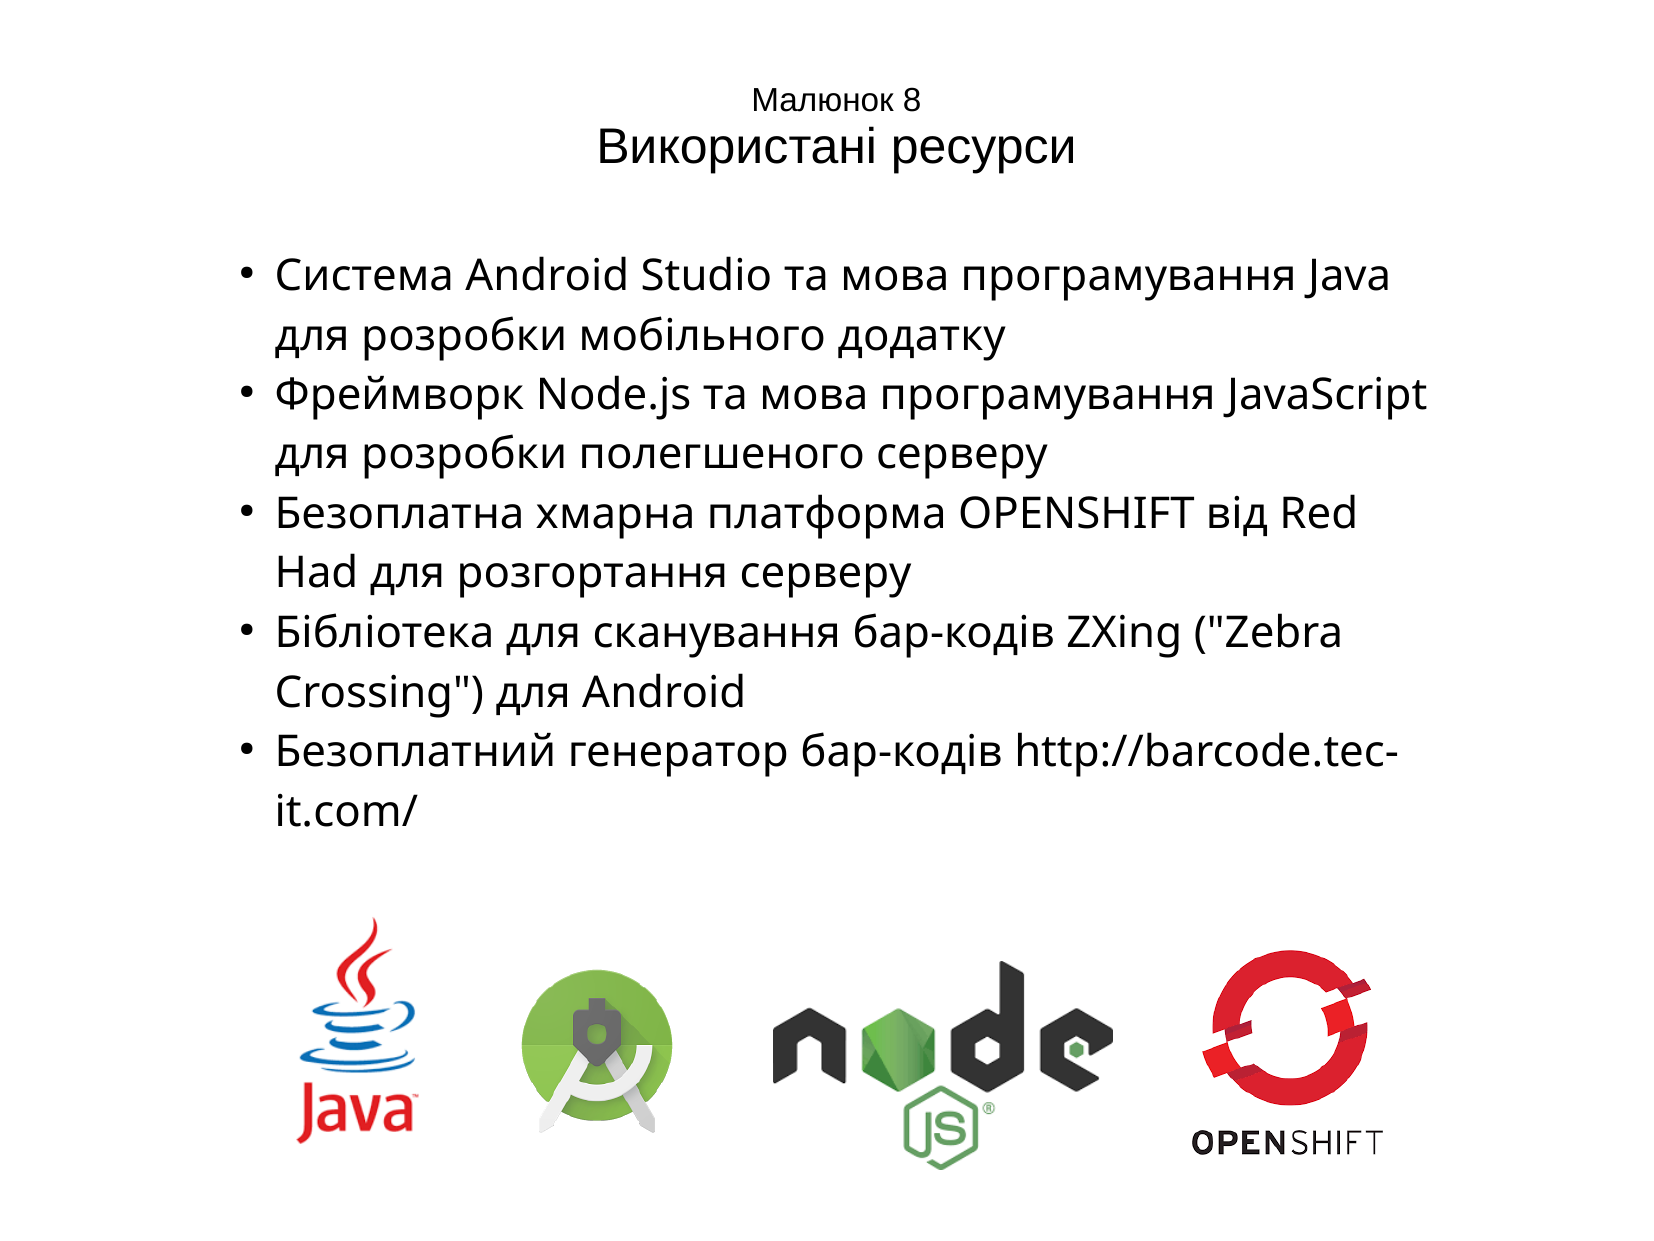

Малюнок 8
Використані ресурси
Система Android Studio та мова програмування Java для розробки мобільного додатку
Фреймворк Node.js та мова програмування JavaScript для розробки полегшеного серверу
Безоплатна хмарна платформа OPENSHIFT від Red Had для розгортання серверу
Бібліотека для сканування бар-кодів ZXing ("Zebra Crossing") для Android
Безоплатний генератор бар-кодів http://barcode.tec-it.com/